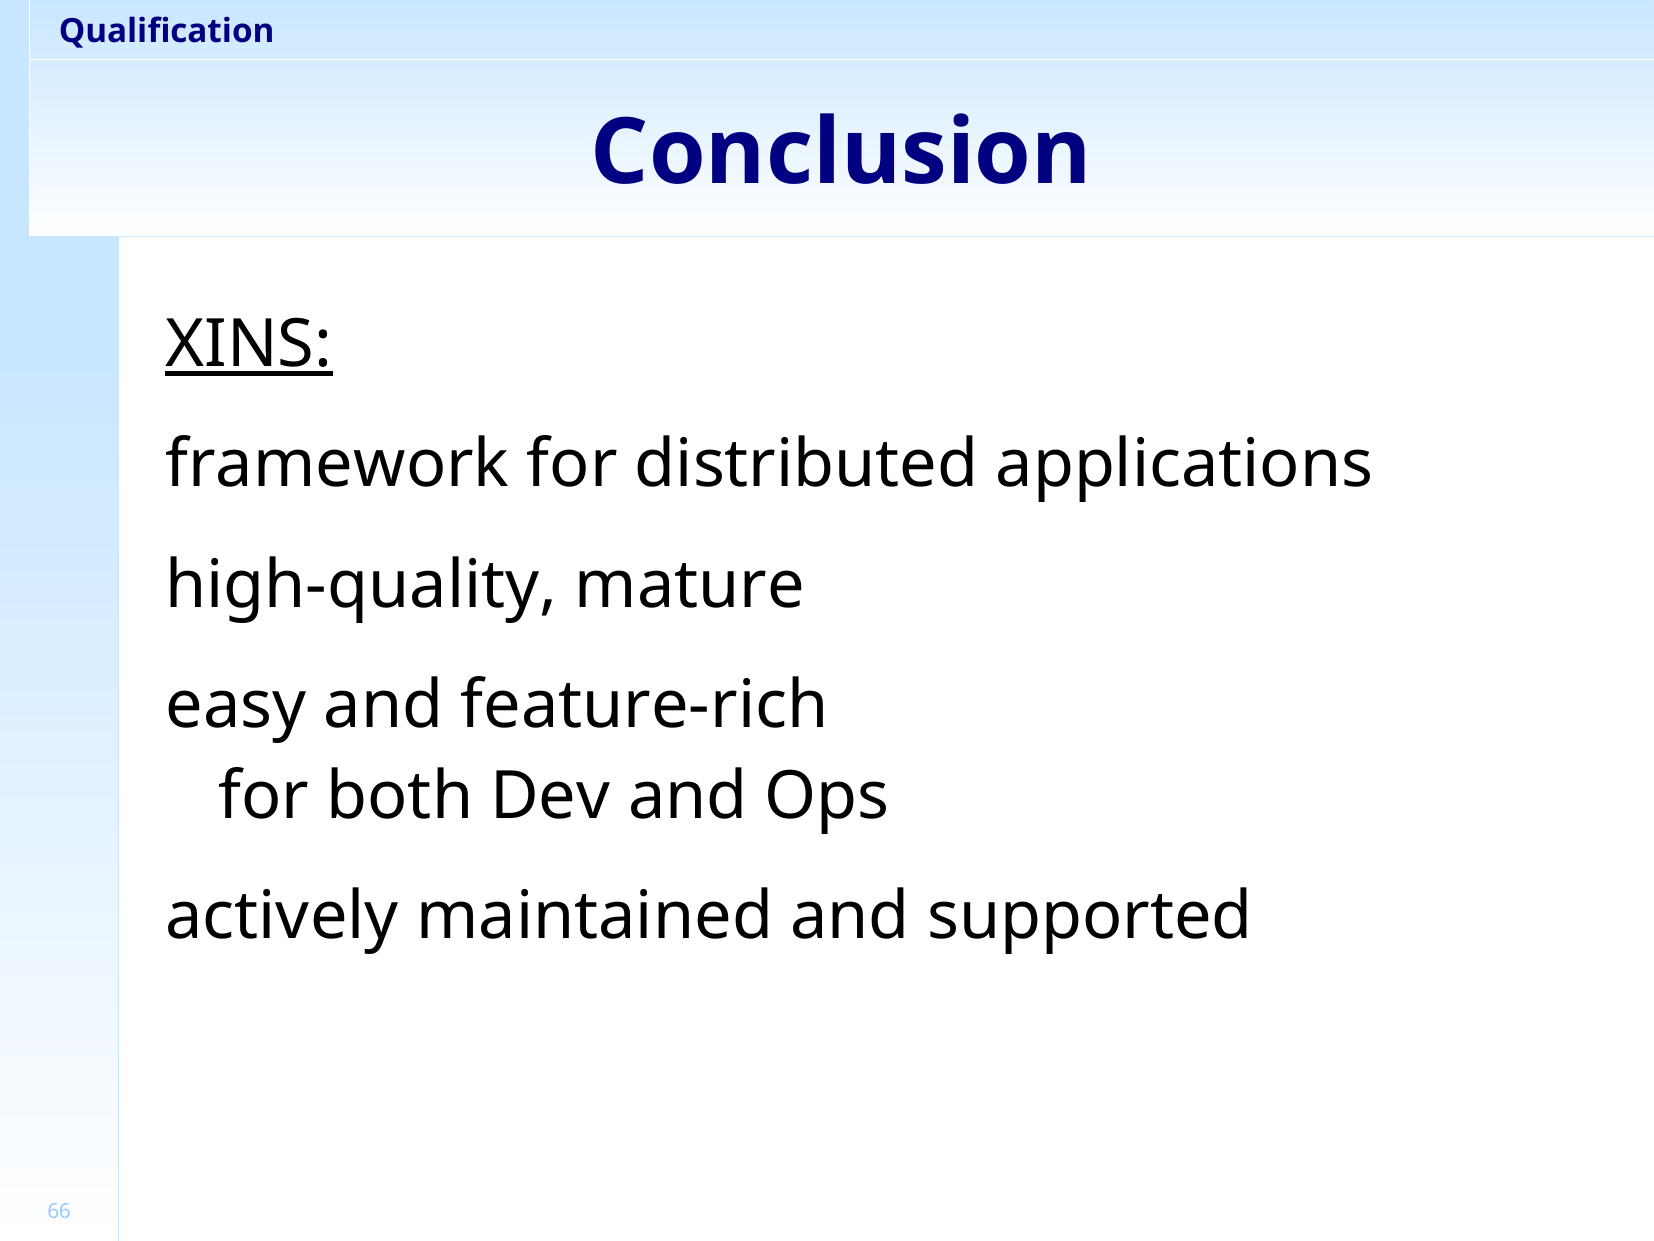

Qualification
# Conclusion
XINS:
framework for distributed applications
high-quality, mature
easy and feature-rich
for both Dev and Ops
actively maintained and supported